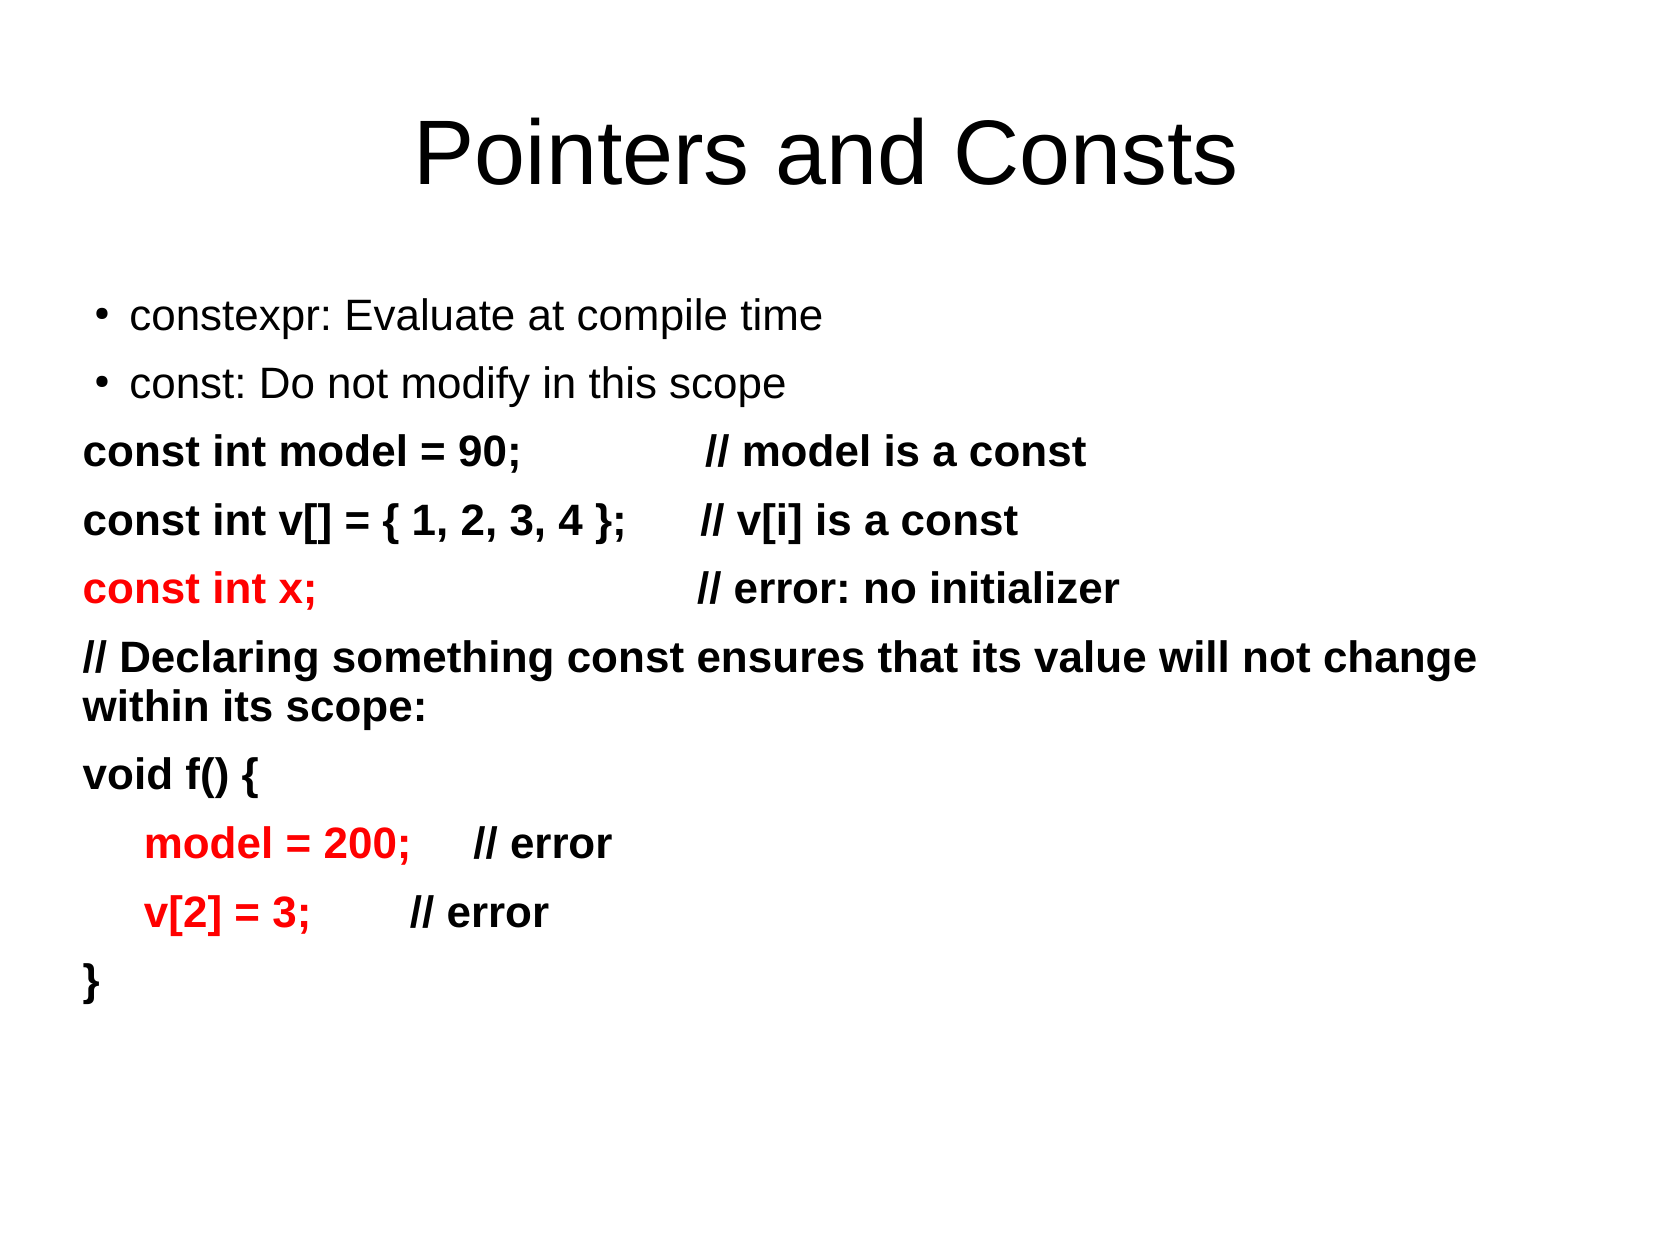

# Pointers and Consts
constexpr: Evaluate at compile time
const: Do not modify in this scope
const int model = 90; // model is a const
const int v[] = { 1, 2, 3, 4 }; // v[i] is a const
const int x; // error: no initializer
// Declaring something const ensures that its value will not change within its scope:
void f() {
 model = 200; // error
 v[2] = 3; // error
}